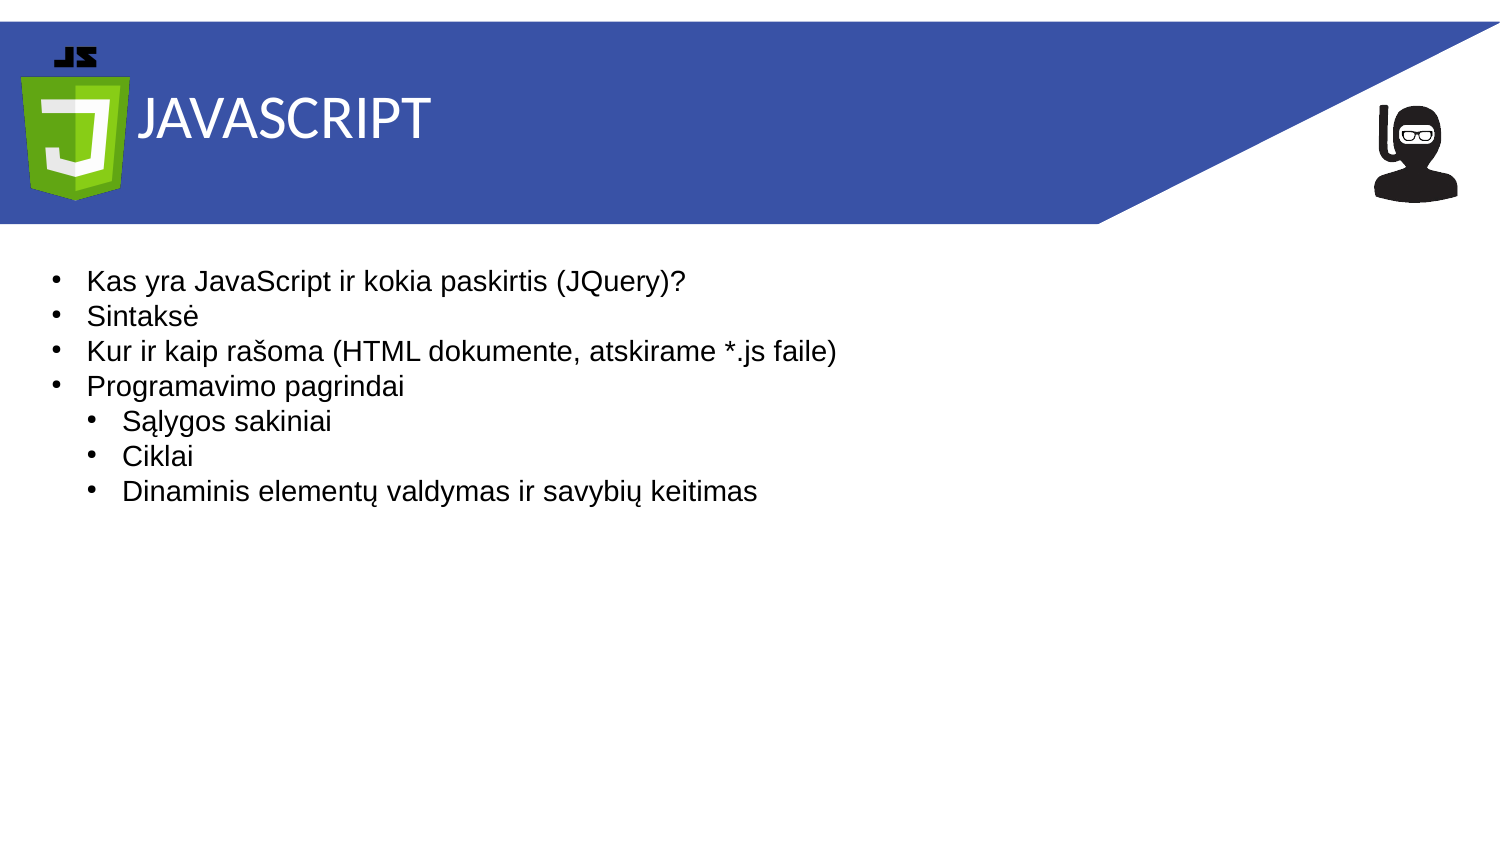

# JAVASCRIPT
Kas yra JavaScript ir kokia paskirtis (JQuery)?
Sintaksė
Kur ir kaip rašoma (HTML dokumente, atskirame *.js faile)
Programavimo pagrindai
Sąlygos sakiniai
Ciklai
Dinaminis elementų valdymas ir savybių keitimas